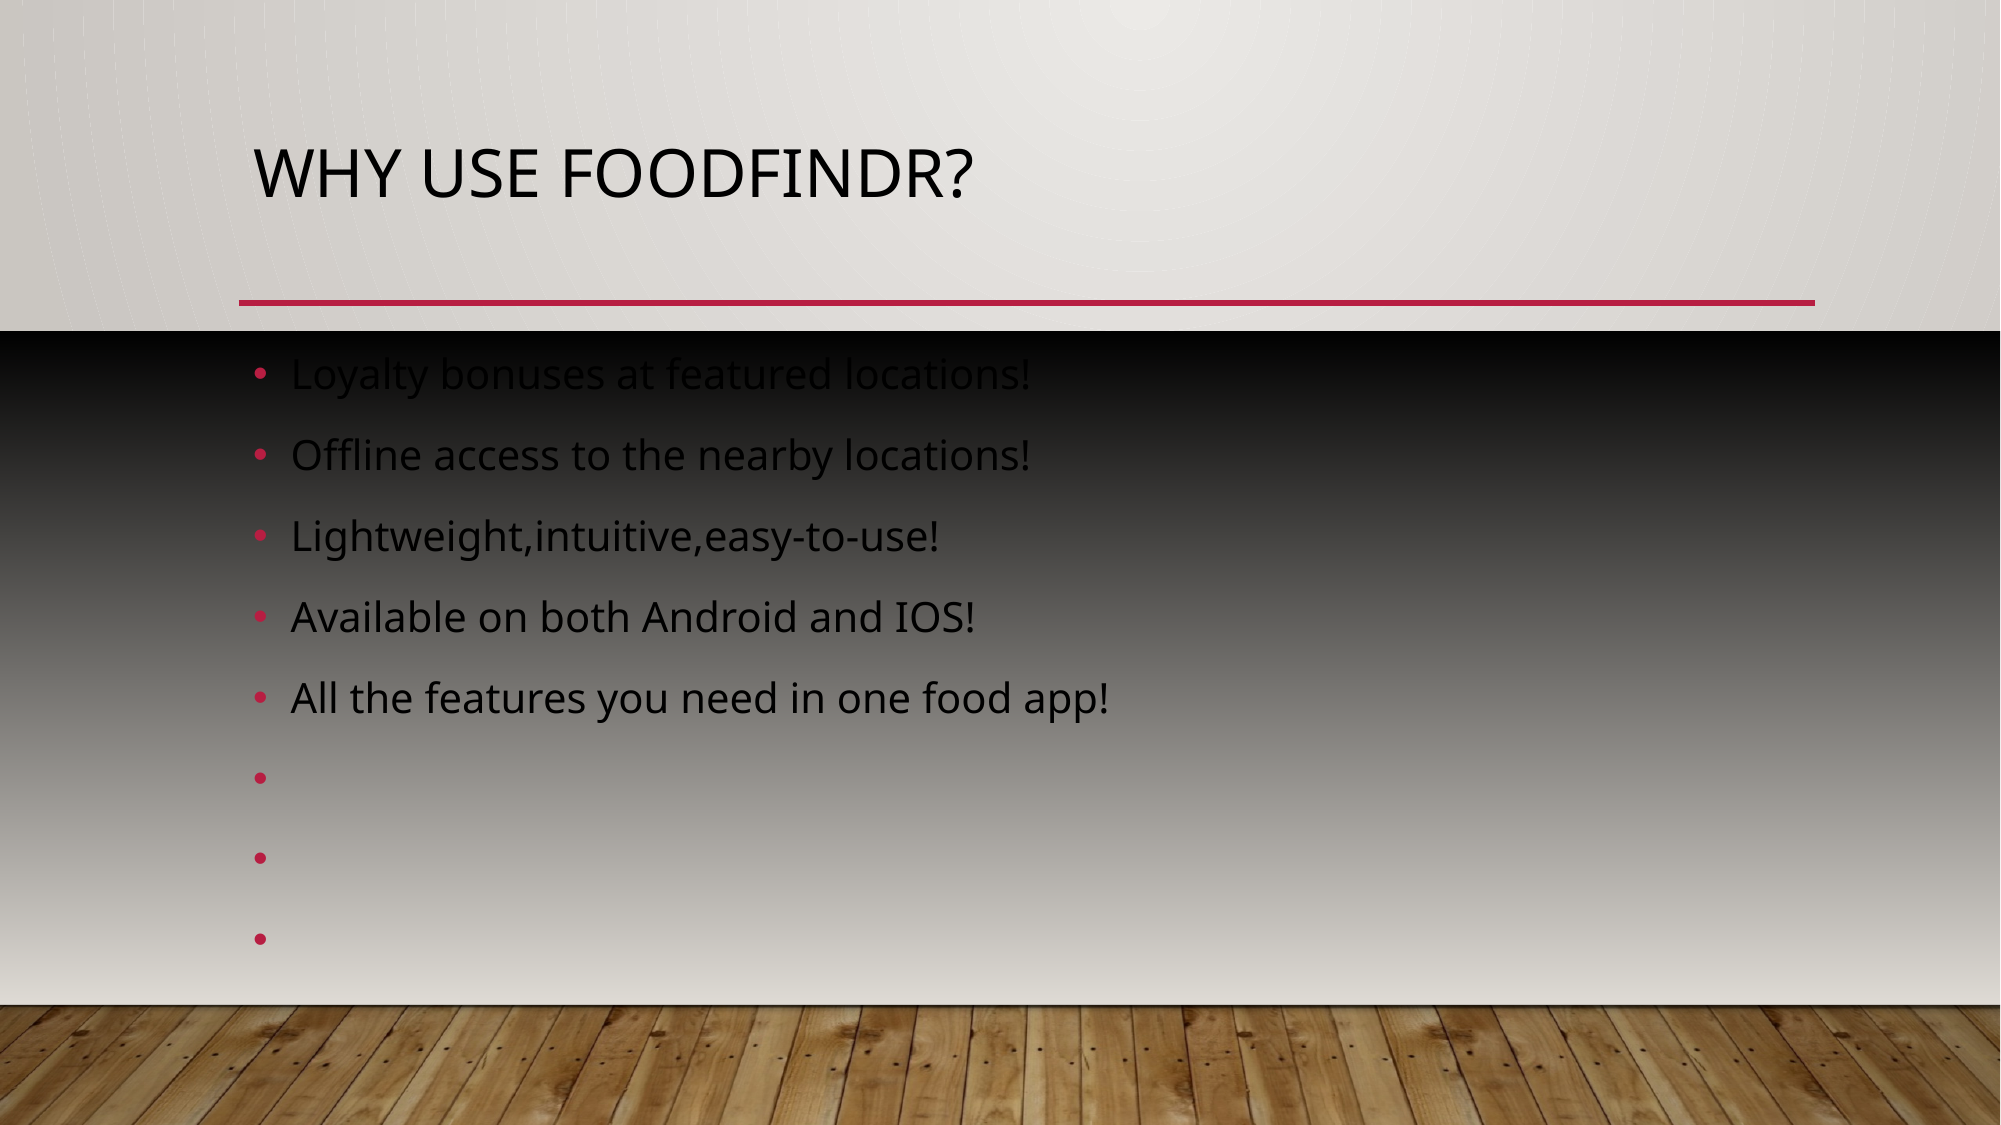

# Why use FoodFindR?
Loyalty bonuses at featured locations!
Offline access to the nearby locations!
Lightweight,intuitive,easy-to-use!
Available on both Android and IOS!
All the features you need in one food app!